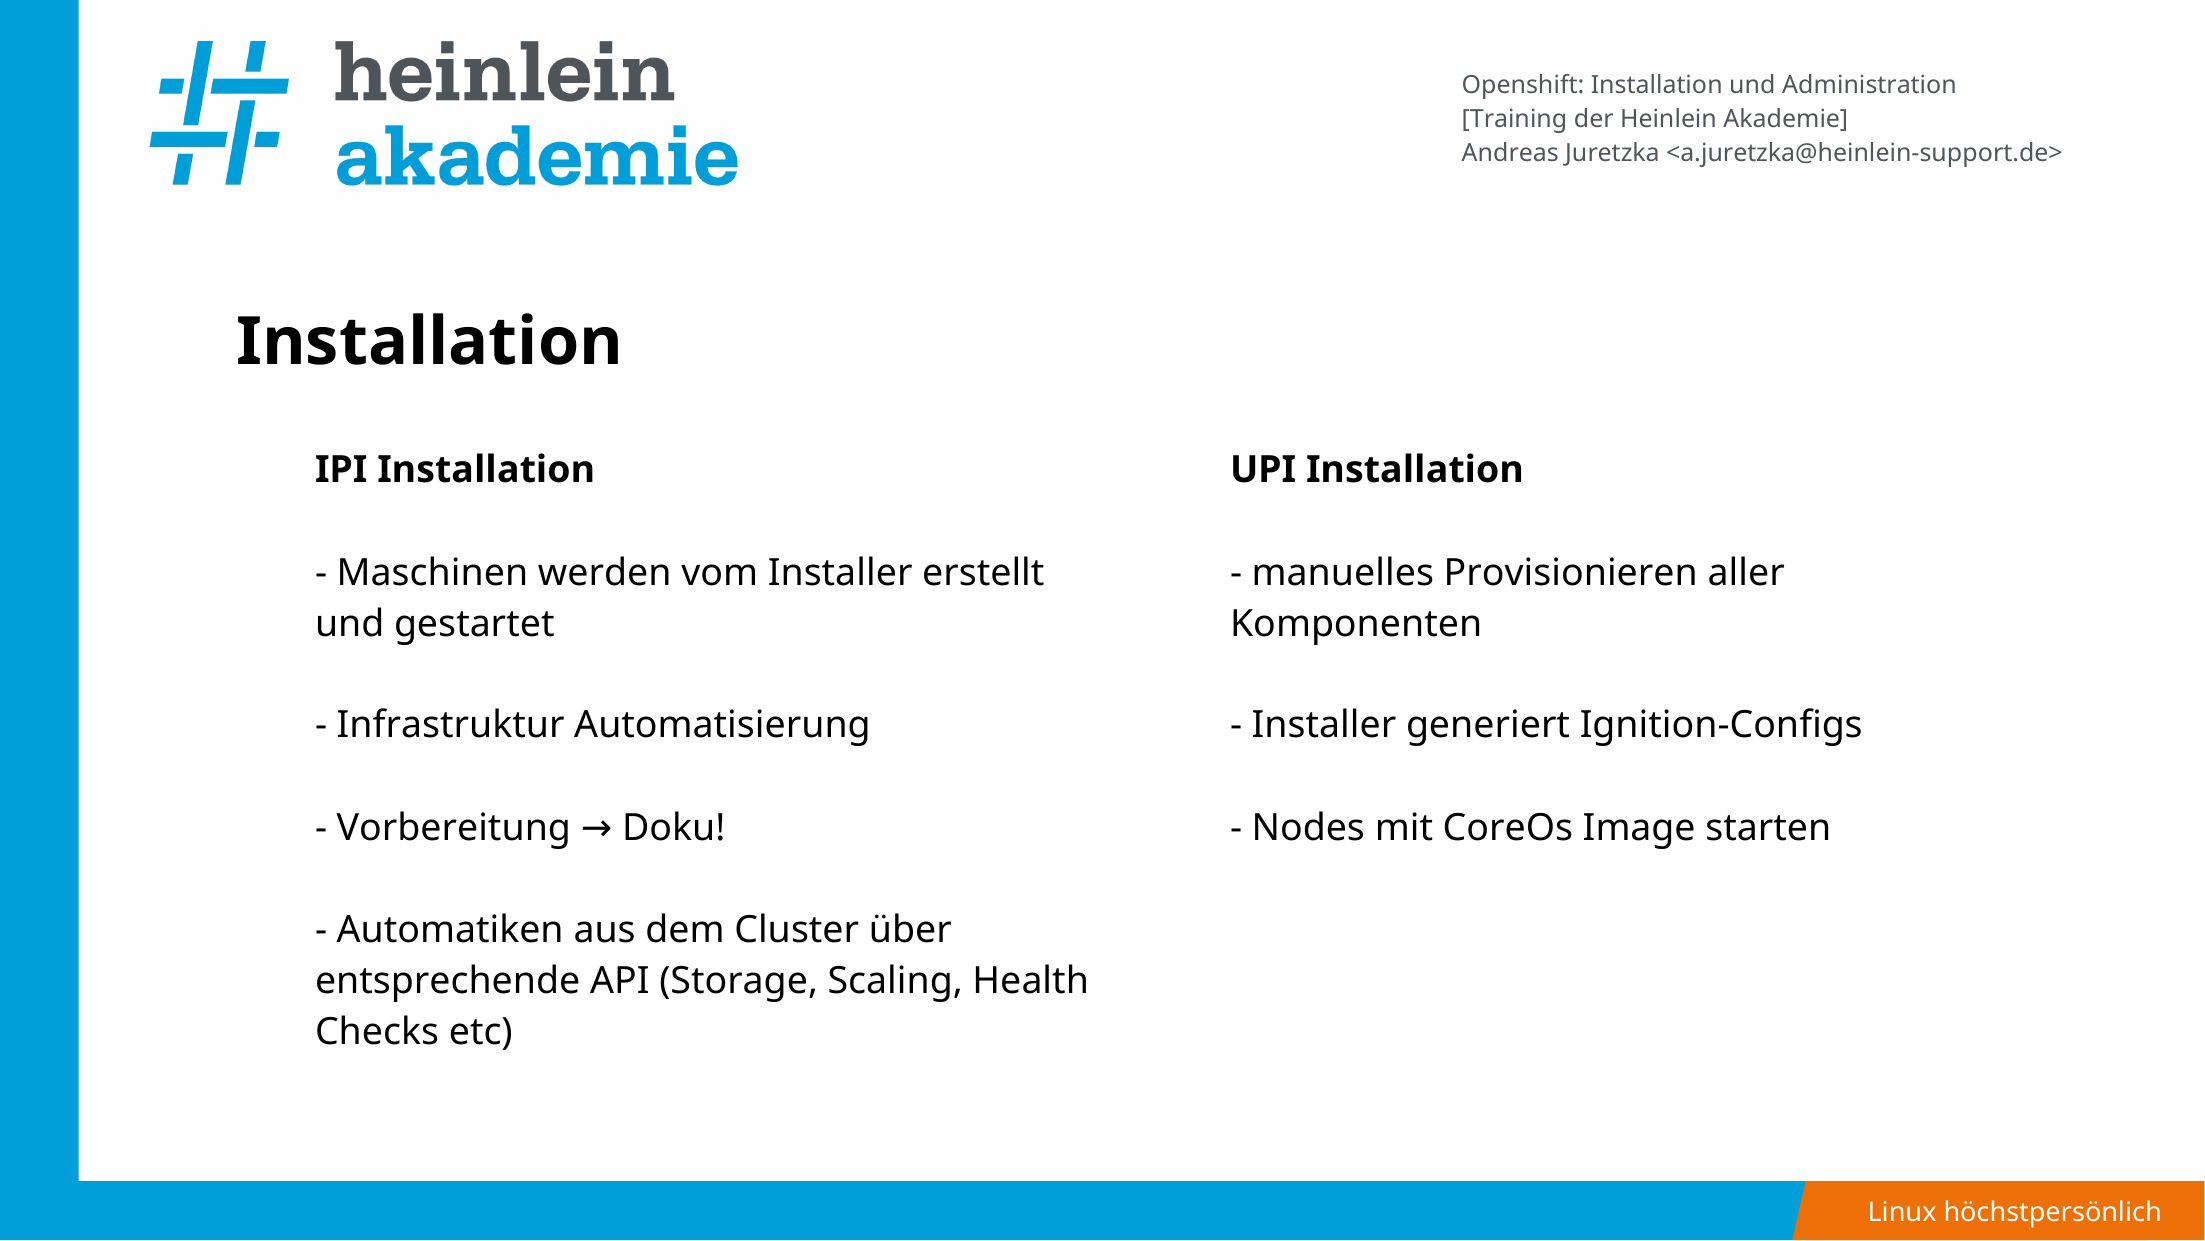

# Installation
IPI Installation
- Maschinen werden vom Installer erstellt und gestartet
- Infrastruktur Automatisierung
- Vorbereitung → Doku!
- Automatiken aus dem Cluster über entsprechende API (Storage, Scaling, Health Checks etc)
UPI Installation
- manuelles Provisionieren aller Komponenten
- Installer generiert Ignition-Configs
- Nodes mit CoreOs Image starten